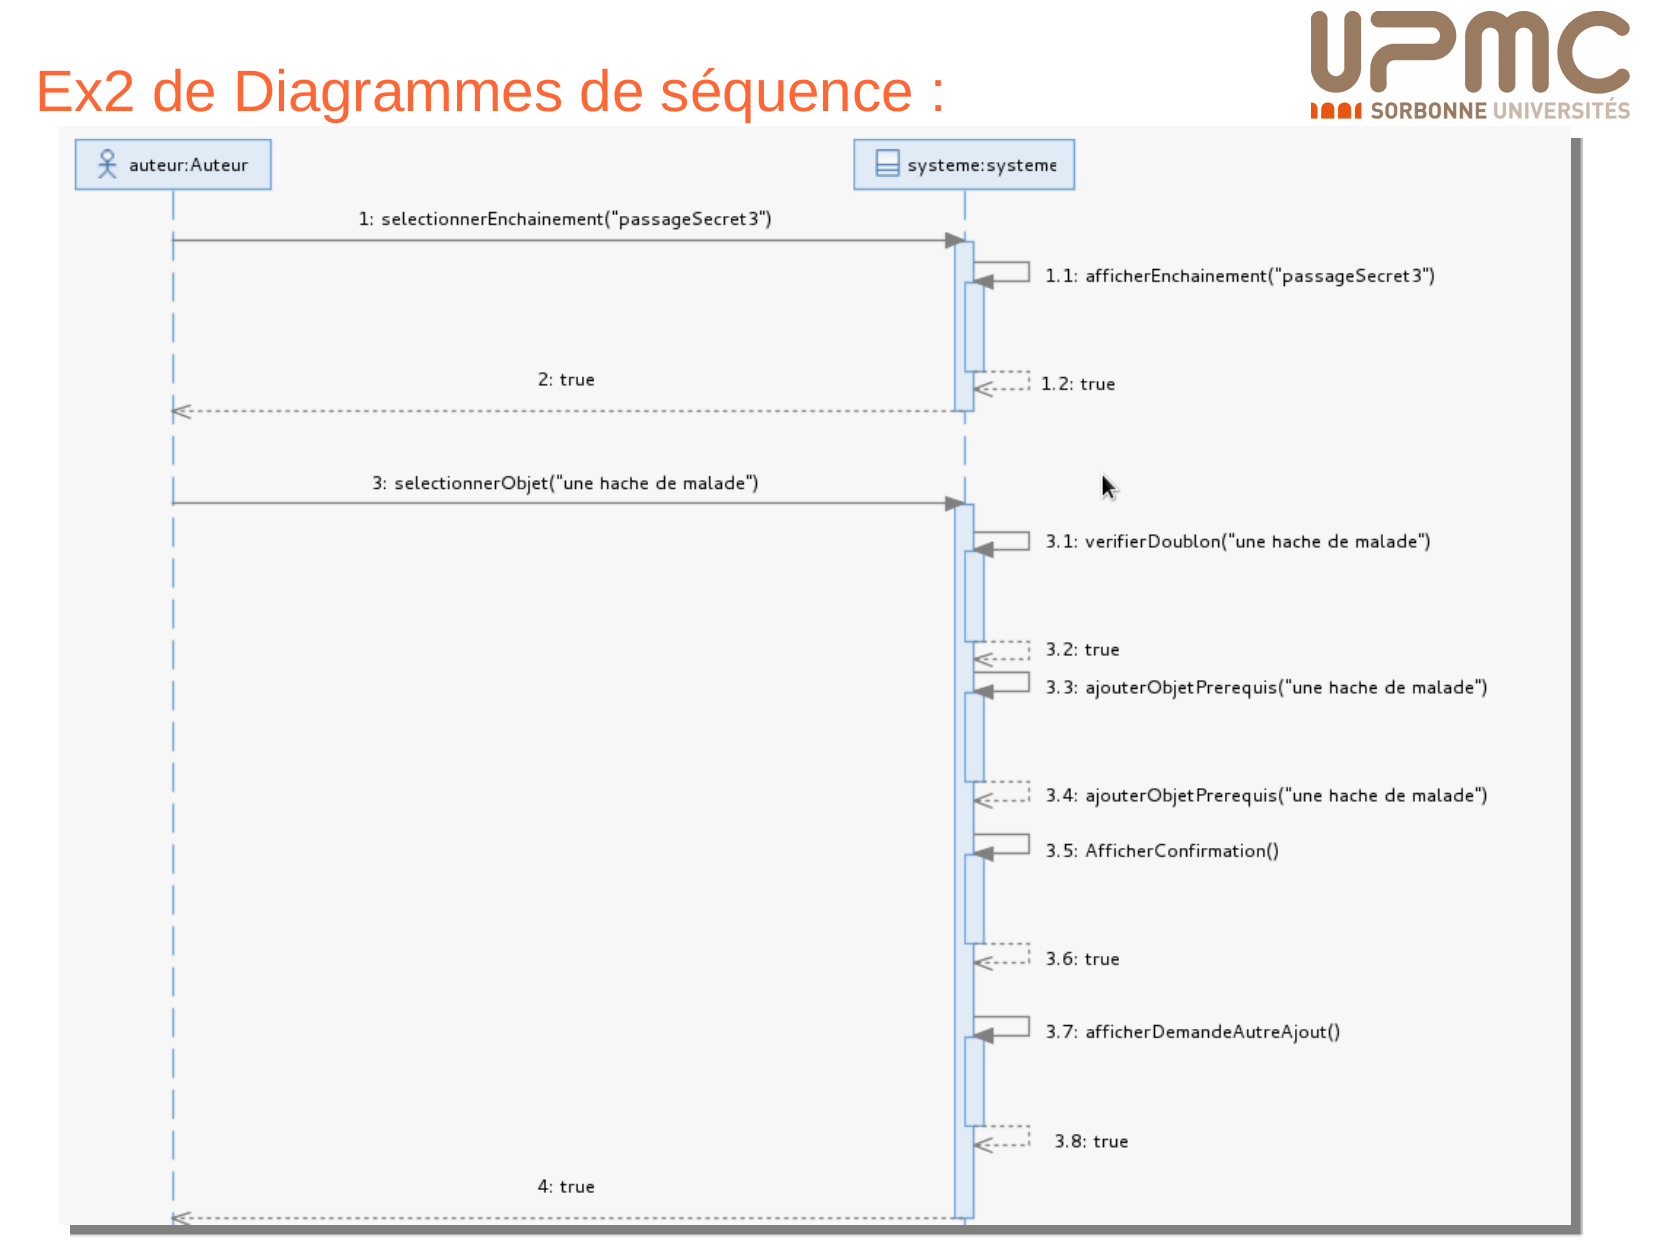

# Ex2 de Diagrammes de séquence :
24/10/2014
CoolStoryBro Gr.5
11